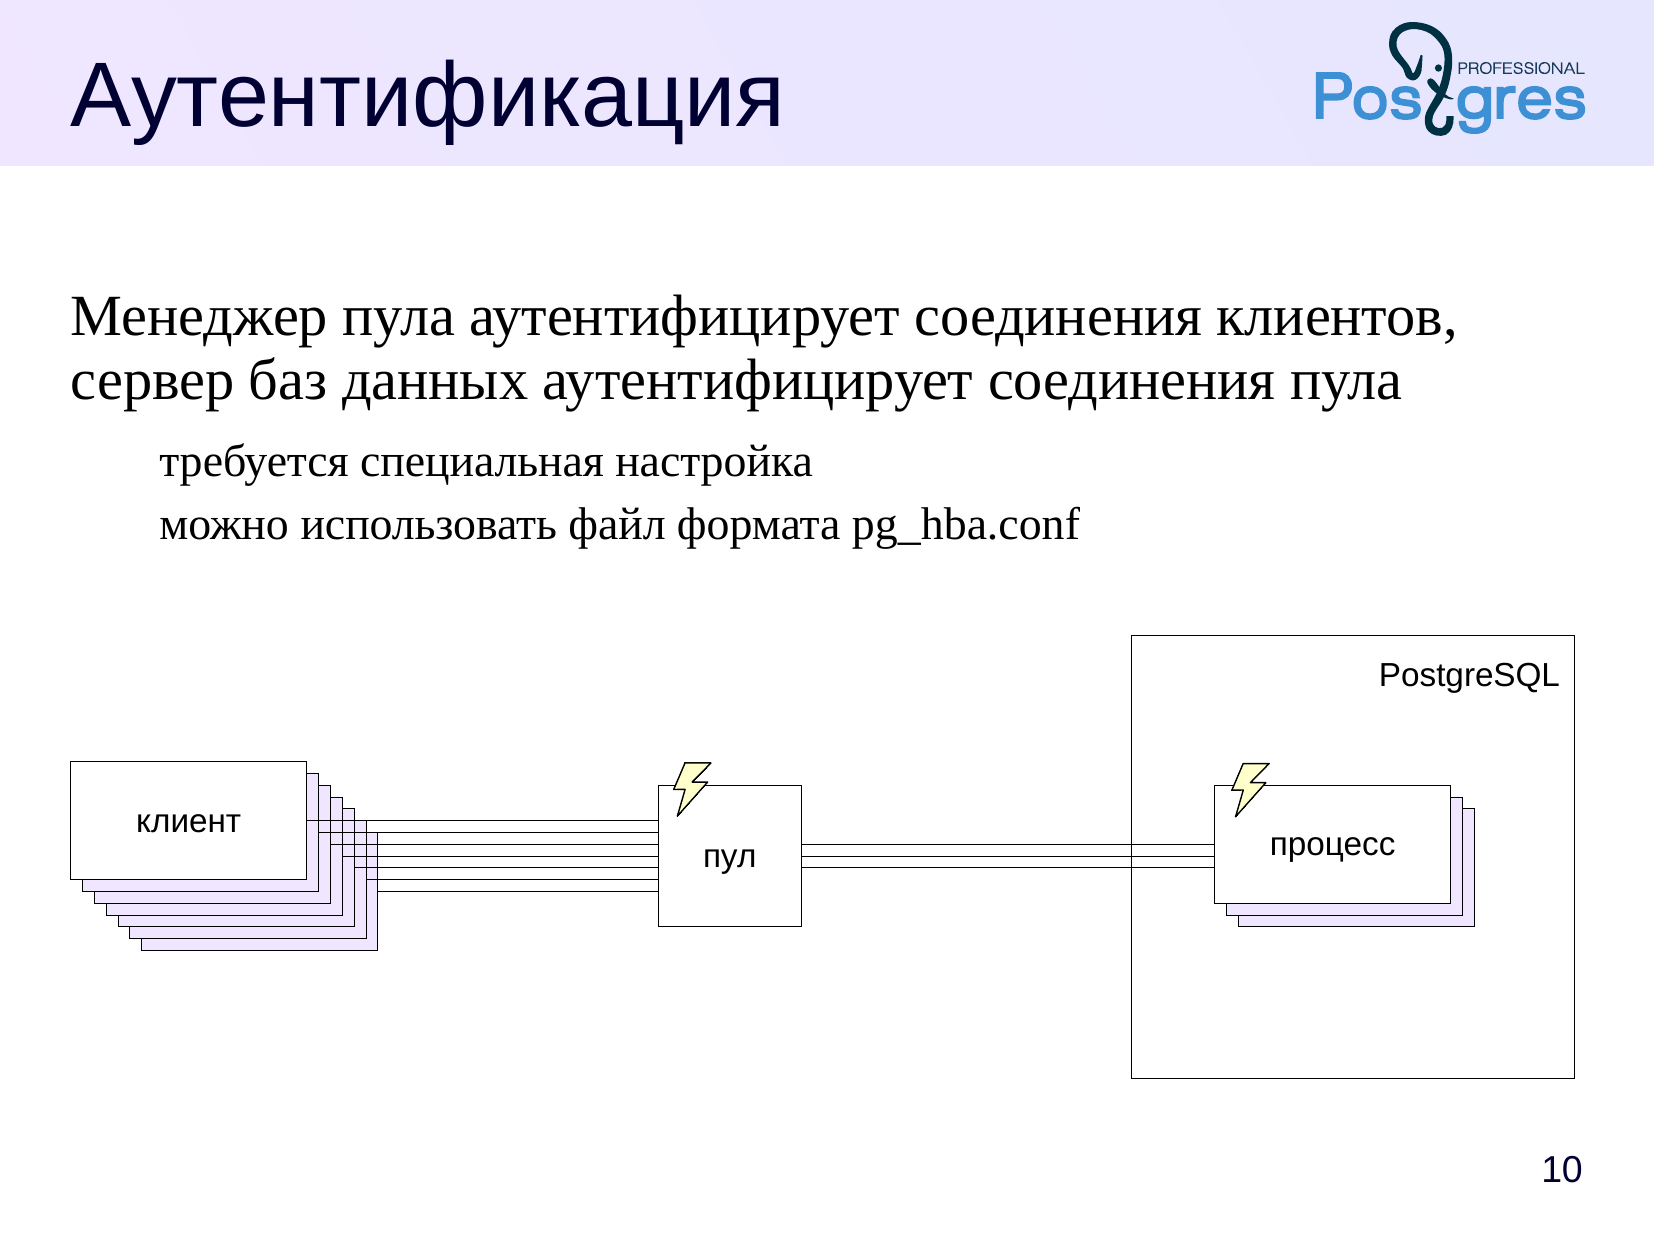

# Аутентификация
Менеджер пула аутентифицирует соединения клиентов,
сервер баз данных аутентифицирует соединения пула
требуется специальная настройка
можно использовать файл формата pg_hba.conf
PostgreSQL
клиент
пул
процесс